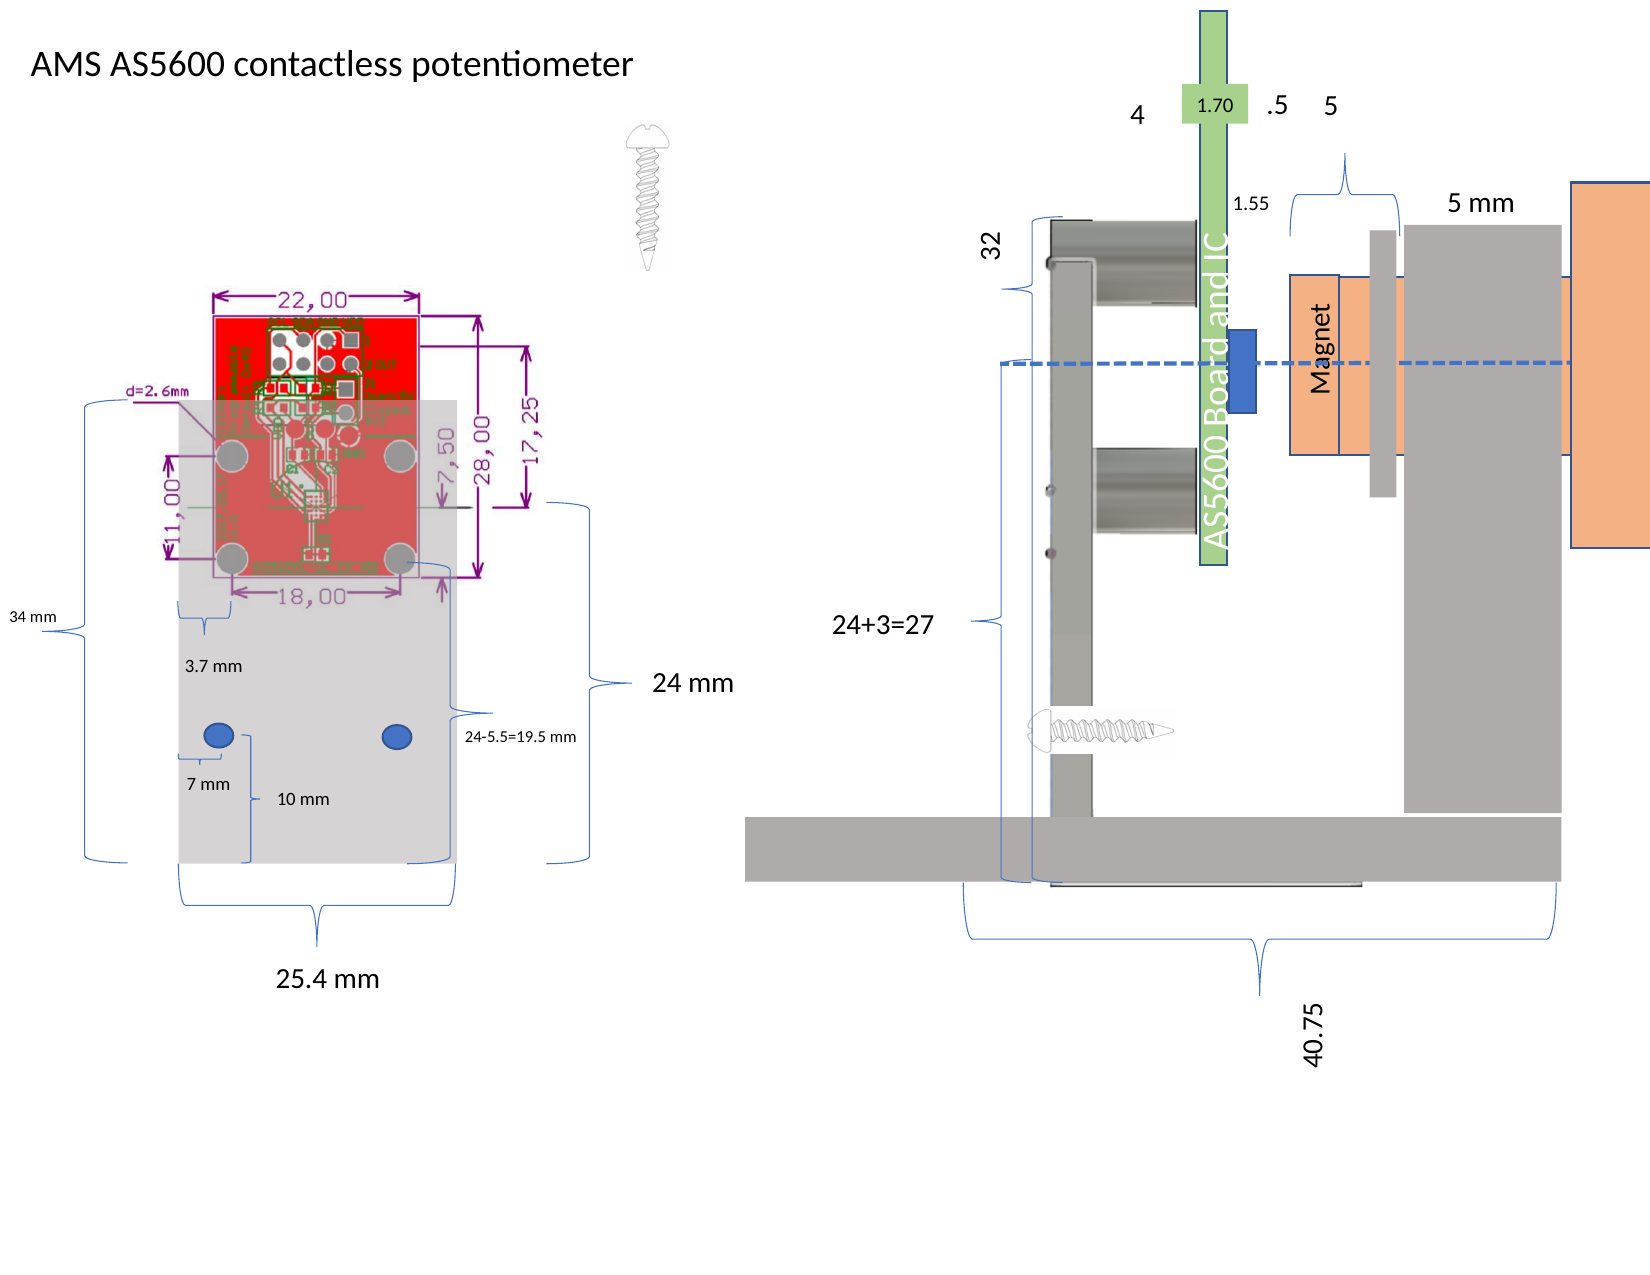

AMS AS5600 contactless potentiometer
.5
5
1.70
4
5 mm
1.55
32
AS5600 Board and IC
Magnet
24 mm
24+3=27
34 mm
3.7 mm
24 mm
24-5.5=19.5 mm
7 mm
10 mm
25.4 mm
40.75